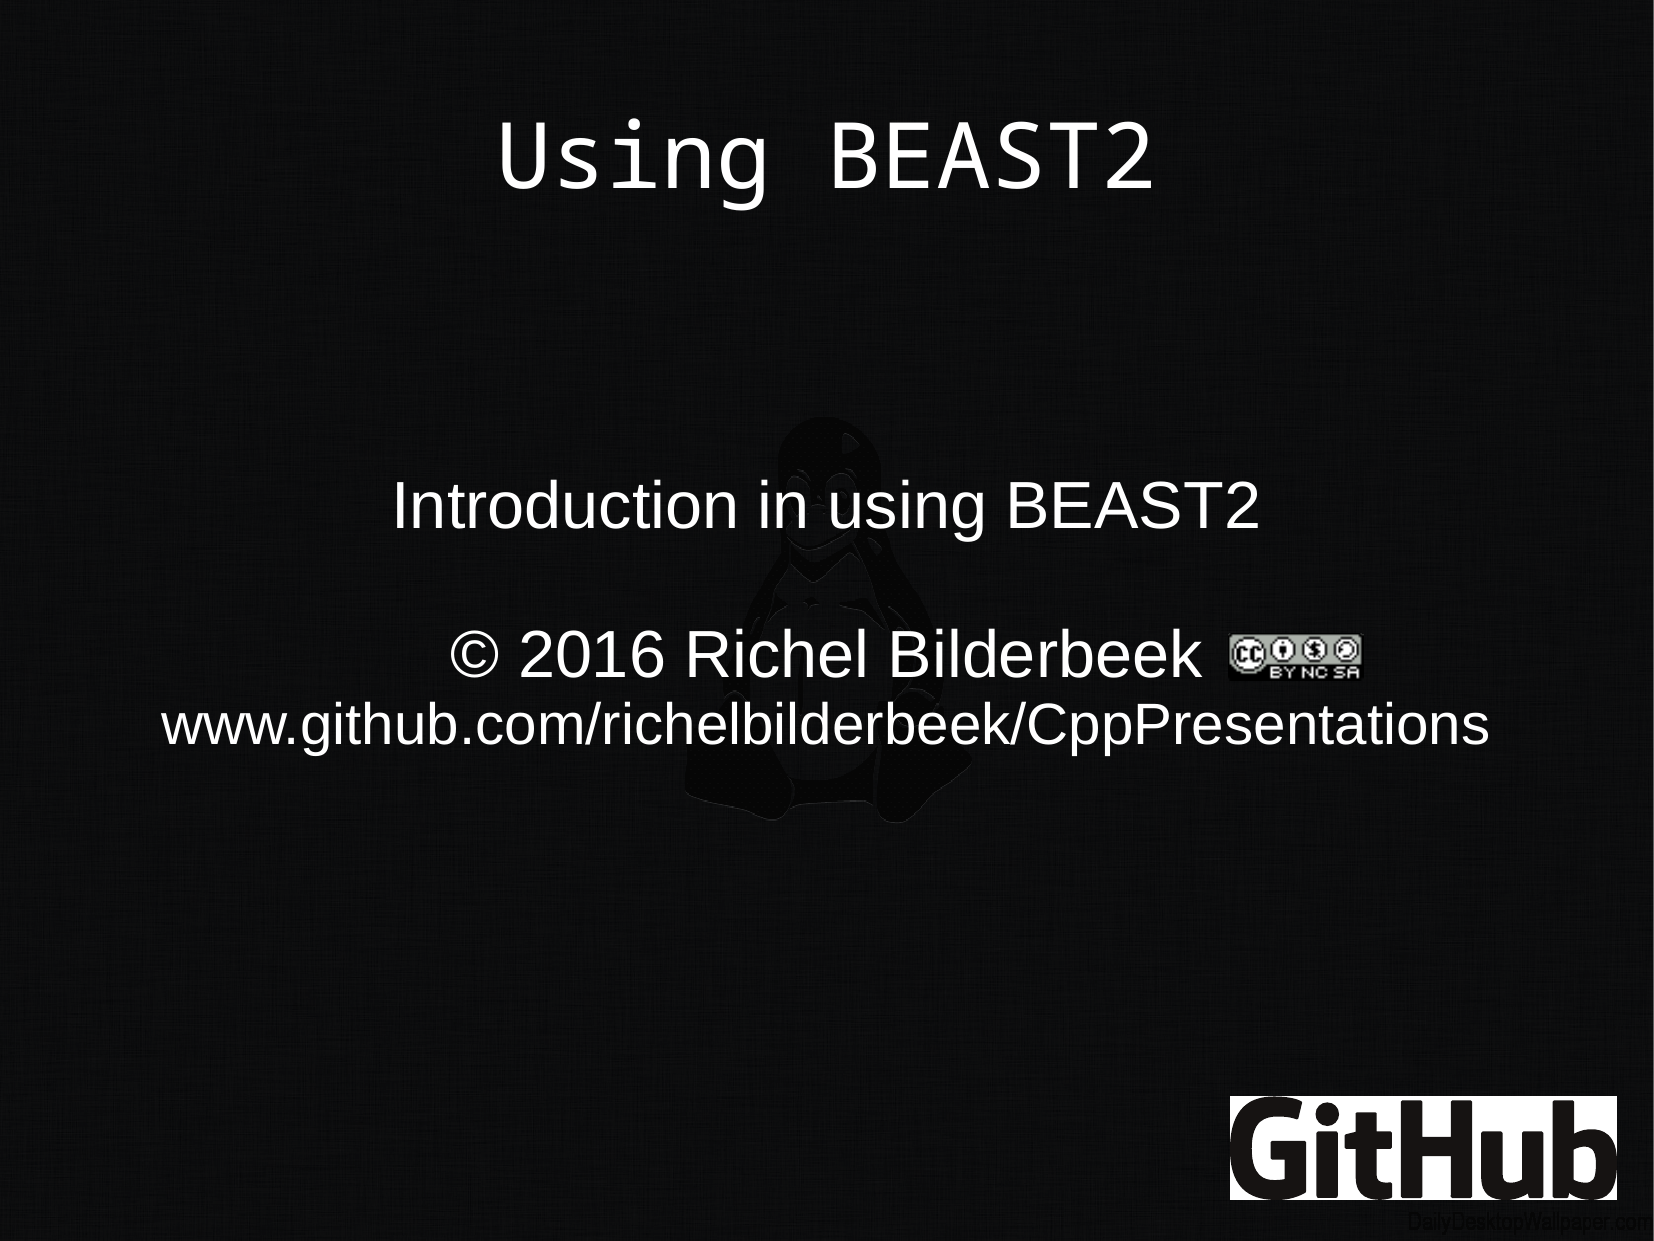

# Using BEAST2
Introduction in using BEAST2
© 2016 Richel Bilderbeek
www.github.com/richelbilderbeek/CppPresentations